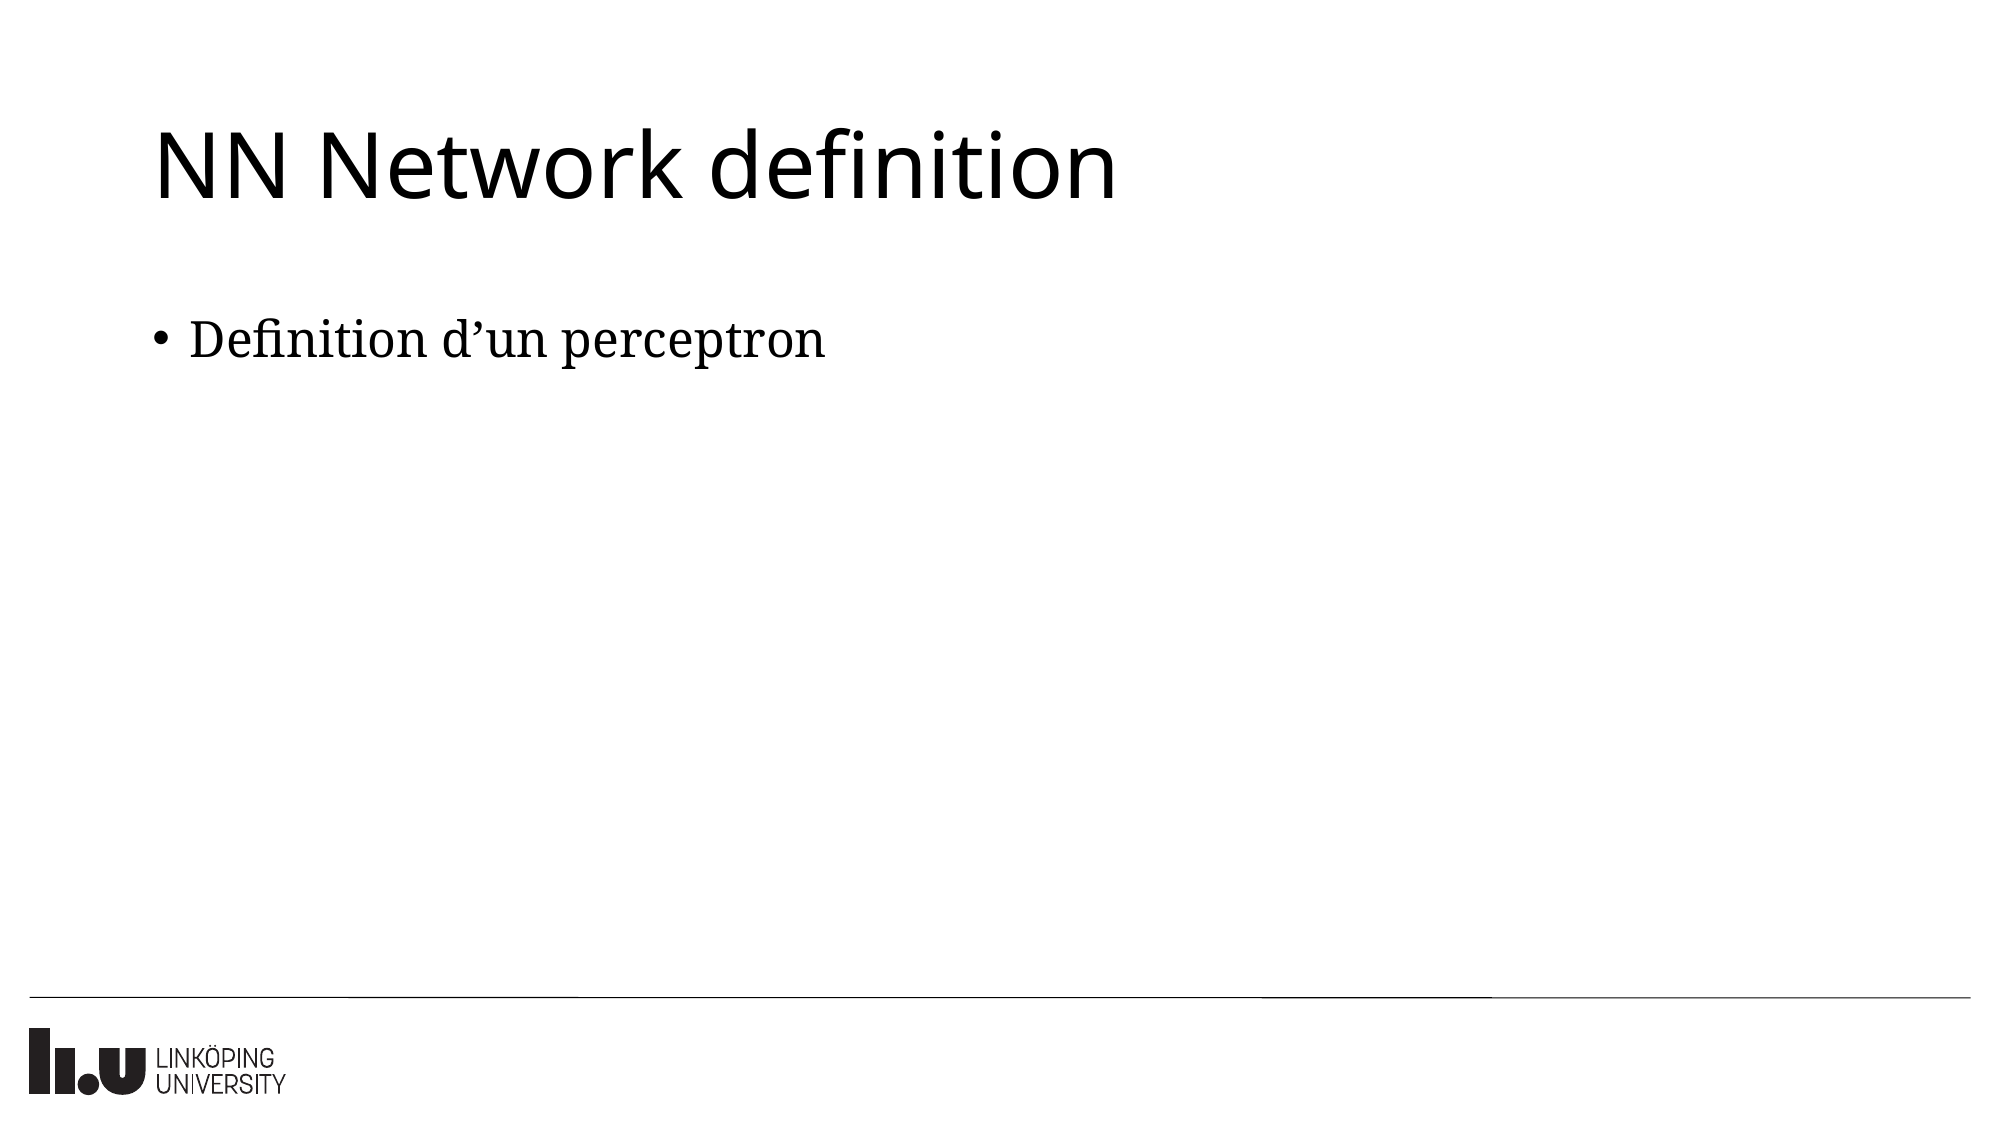

# NN Network definition
Definition d’un perceptron